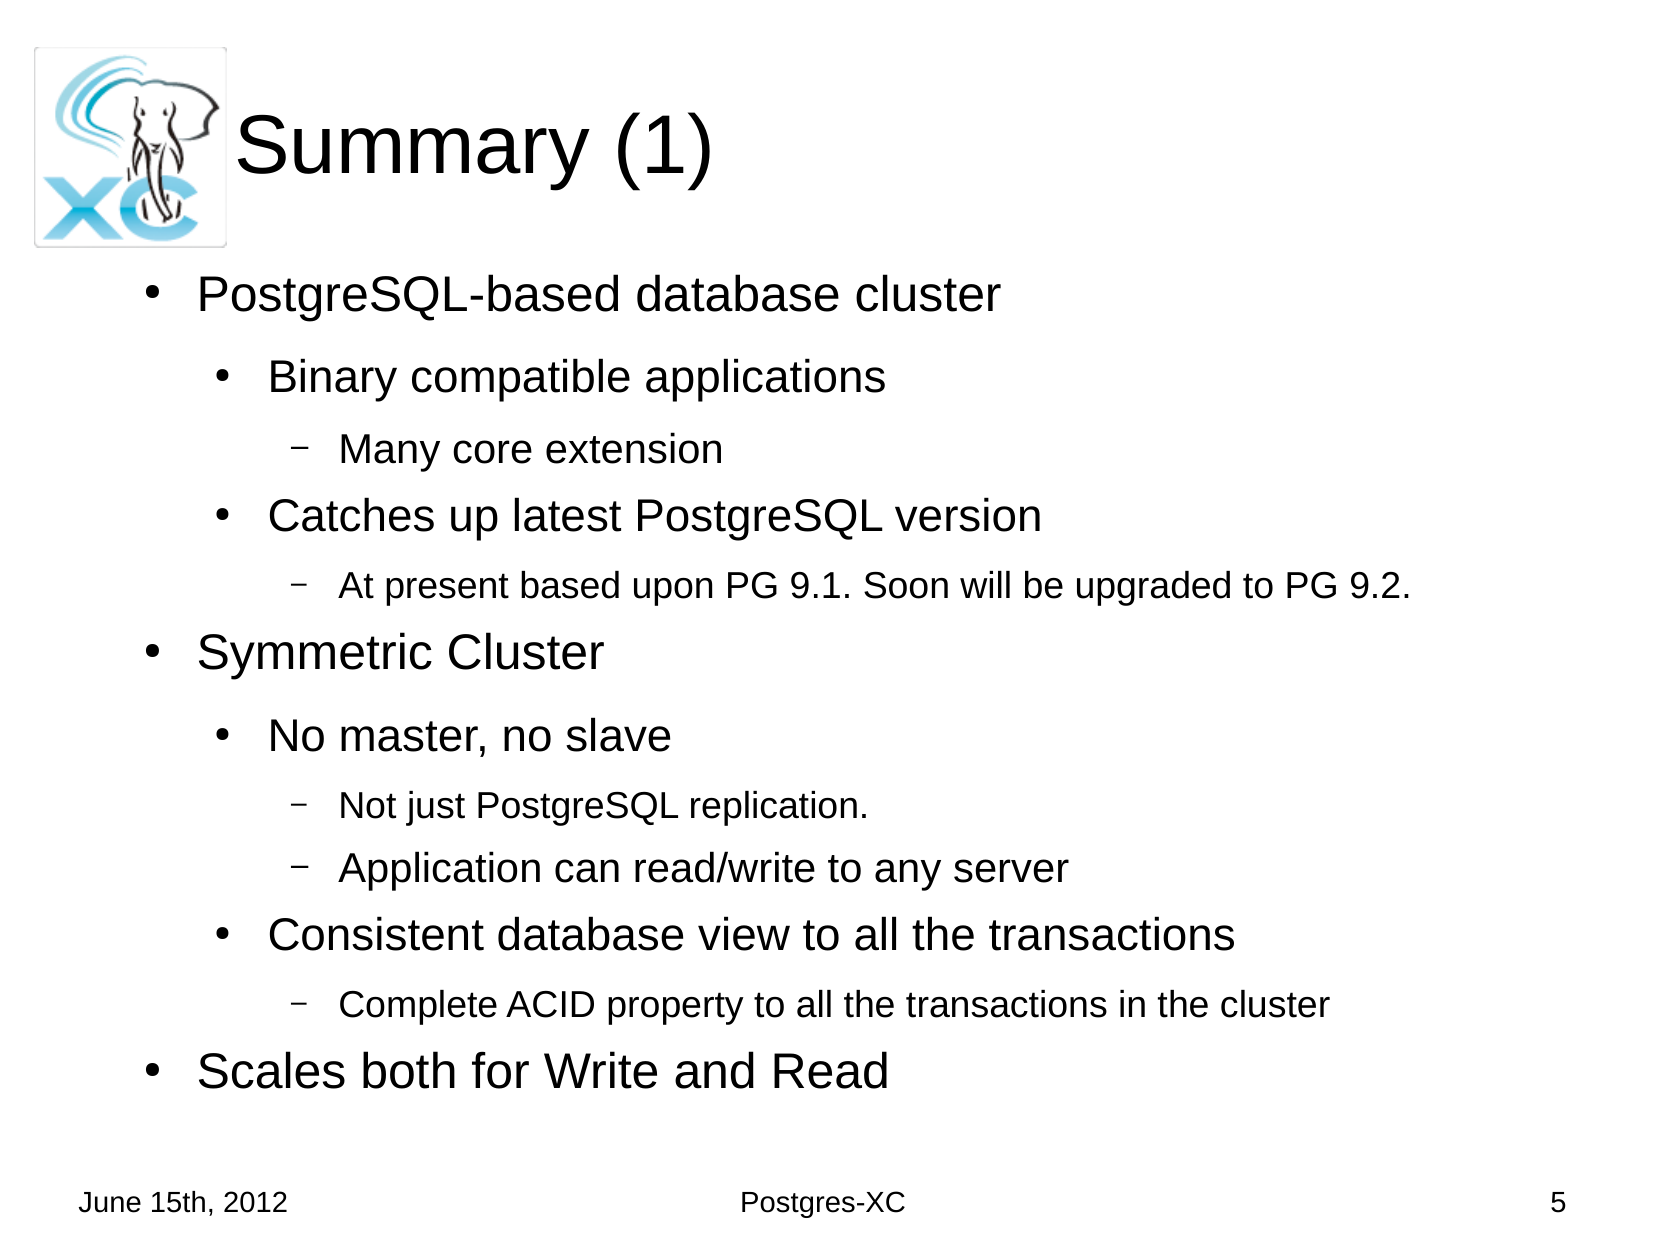

# Summary (1)
PostgreSQL-based database cluster
Binary compatible applications
Many core extension
Catches up latest PostgreSQL version
At present based upon PG 9.1. Soon will be upgraded to PG 9.2.
Symmetric Cluster
No master, no slave
Not just PostgreSQL replication.
Application can read/write to any server
Consistent database view to all the transactions
Complete ACID property to all the transactions in the cluster
Scales both for Write and Read
5